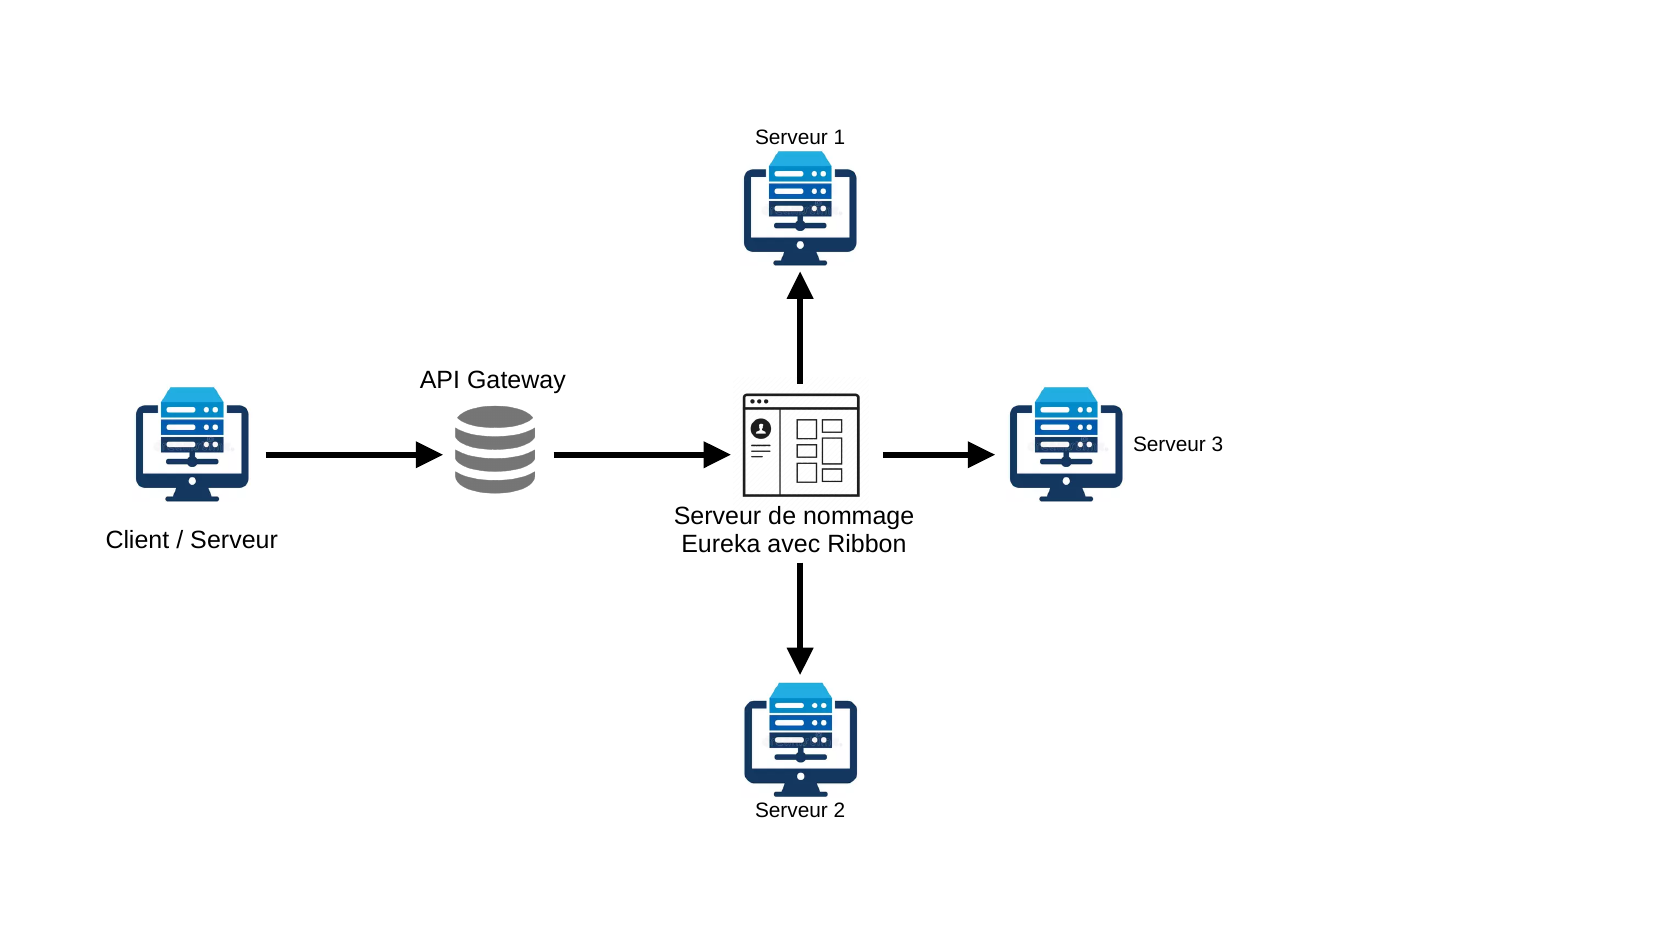

Serveur 1
API Gateway
Serveur 3
Serveur de nommage
Eureka avec Ribbon
Client / Serveur
Serveur 2